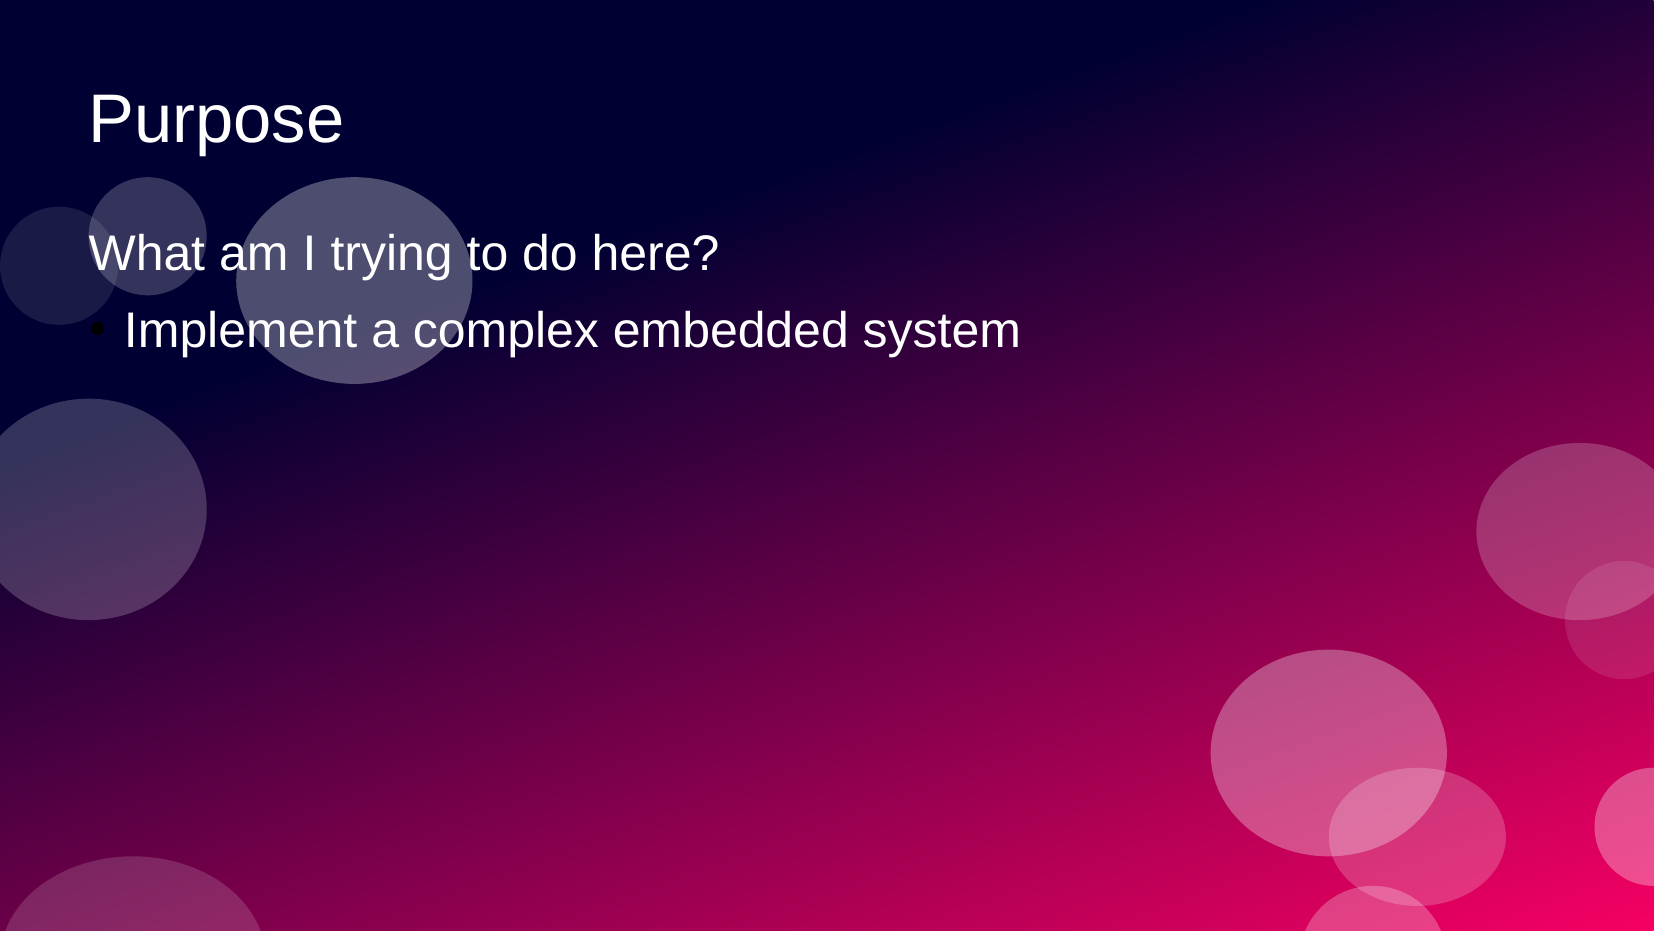

# Purpose
What am I trying to do here?
Implement a complex embedded system